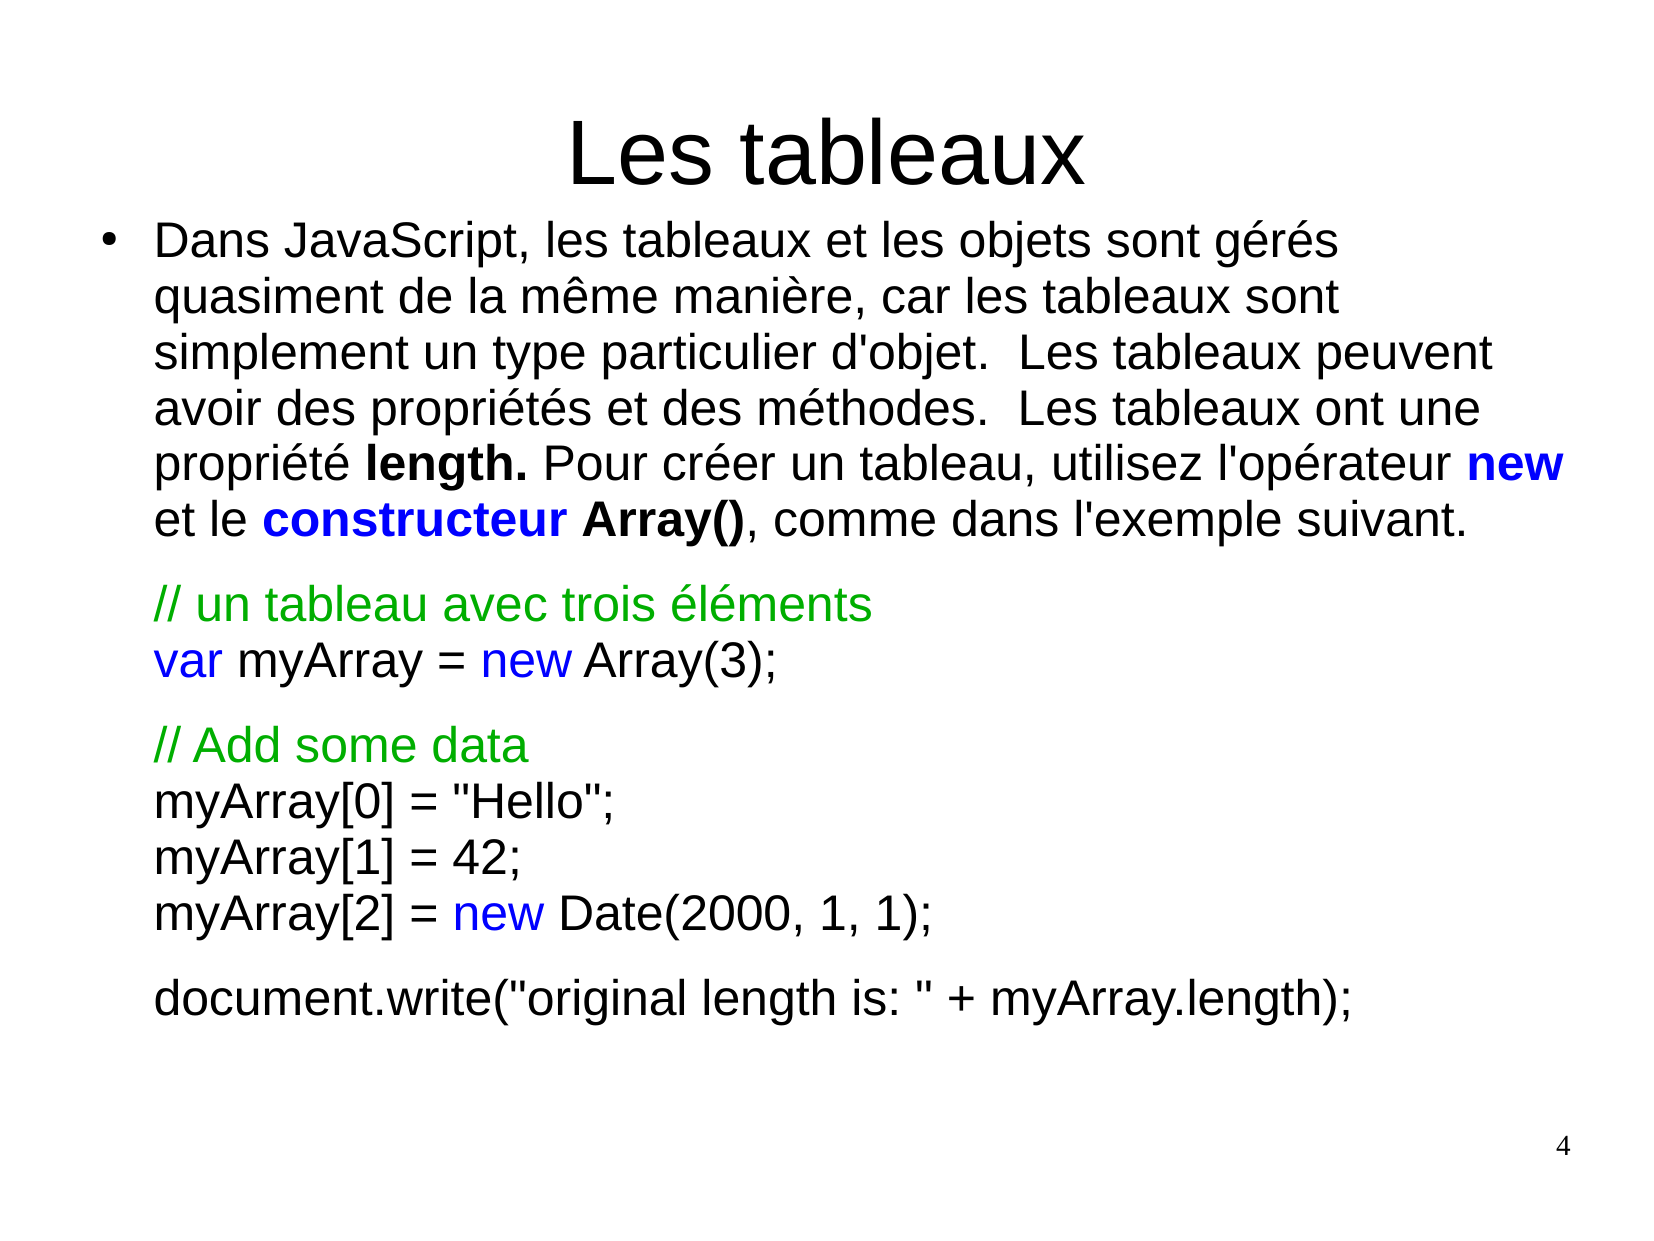

# Les tableaux
Dans JavaScript, les tableaux et les objets sont gérés quasiment de la même manière, car les tableaux sont simplement un type particulier d'objet. Les tableaux peuvent avoir des propriétés et des méthodes. Les tableaux ont une propriété length. Pour créer un tableau, utilisez l'opérateur new et le constructeur Array(), comme dans l'exemple suivant.
// un tableau avec trois éléments
var myArray = new Array(3);
// Add some data
myArray[0] = "Hello";
myArray[1] = 42;
myArray[2] = new Date(2000, 1, 1);
document.write("original length is: " + myArray.length);
4